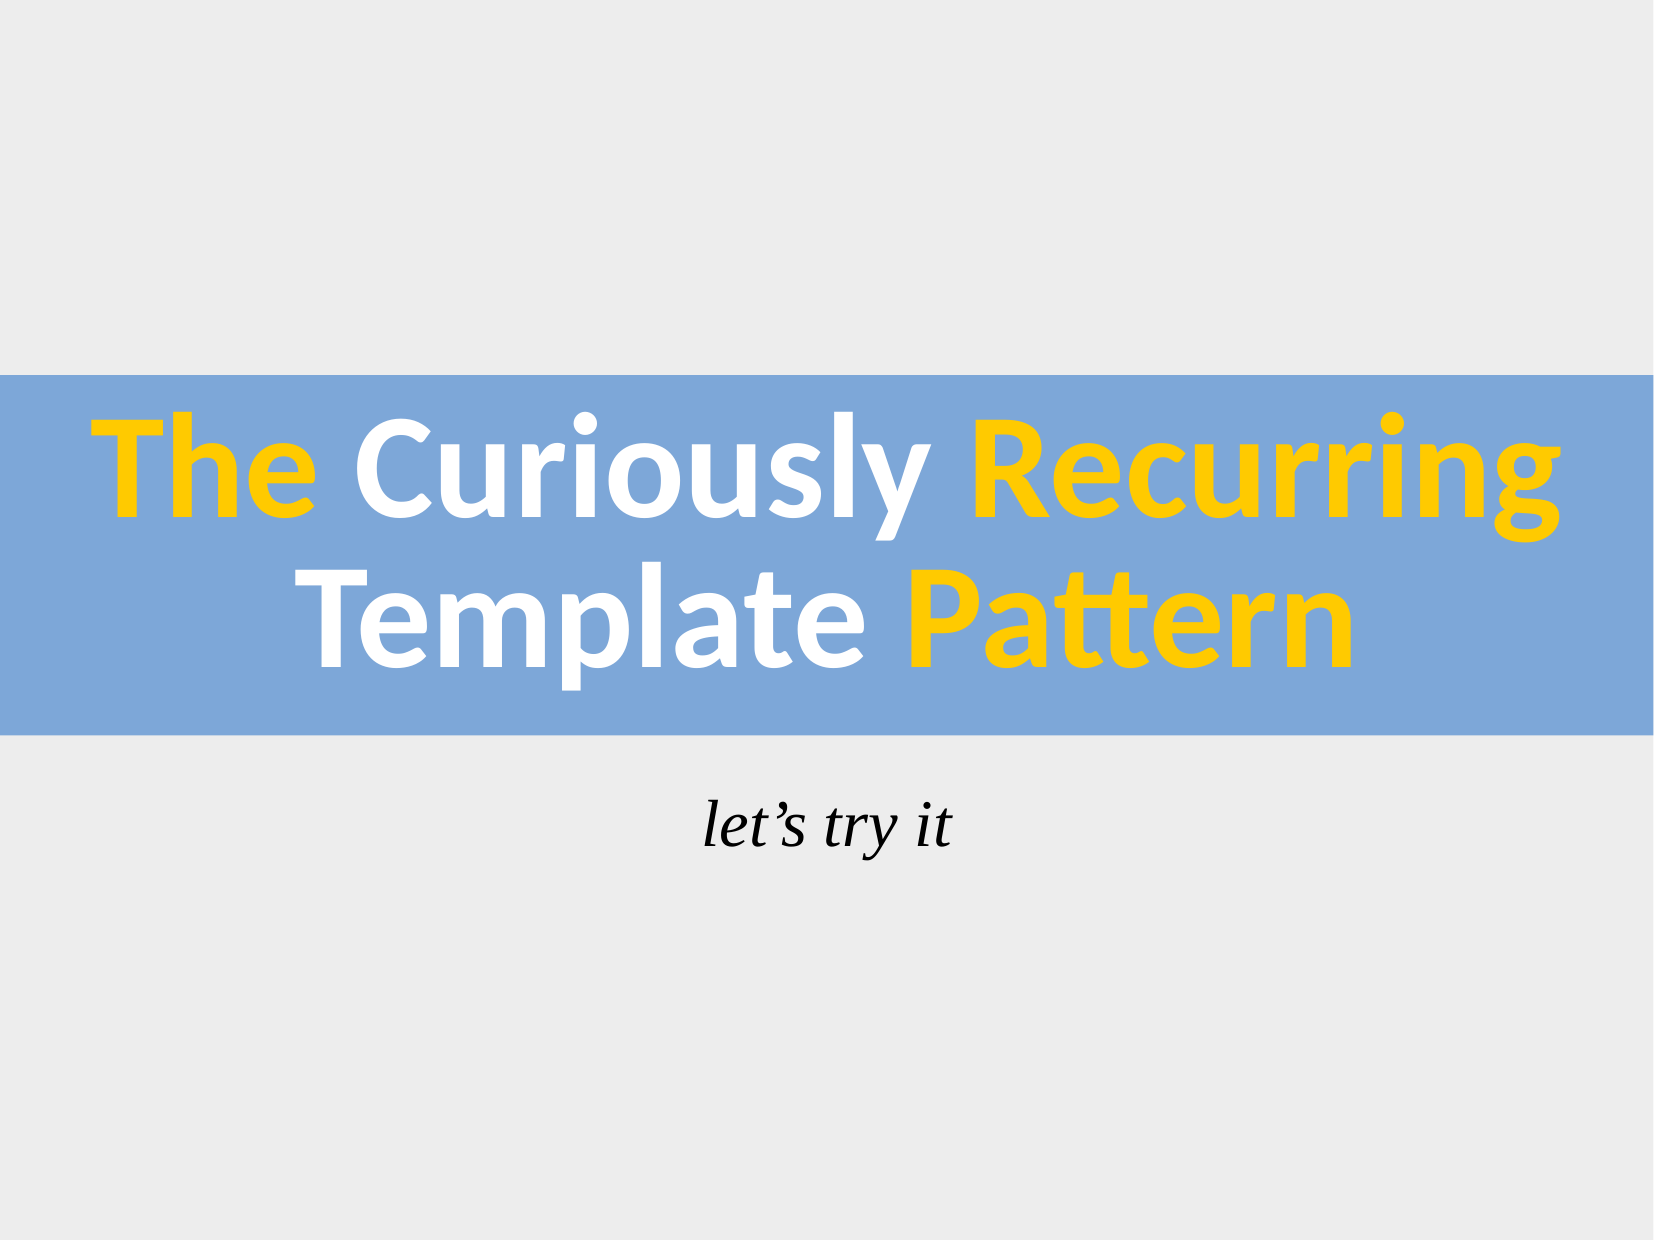

The Curiously Recurring Template Pattern
let’s try it